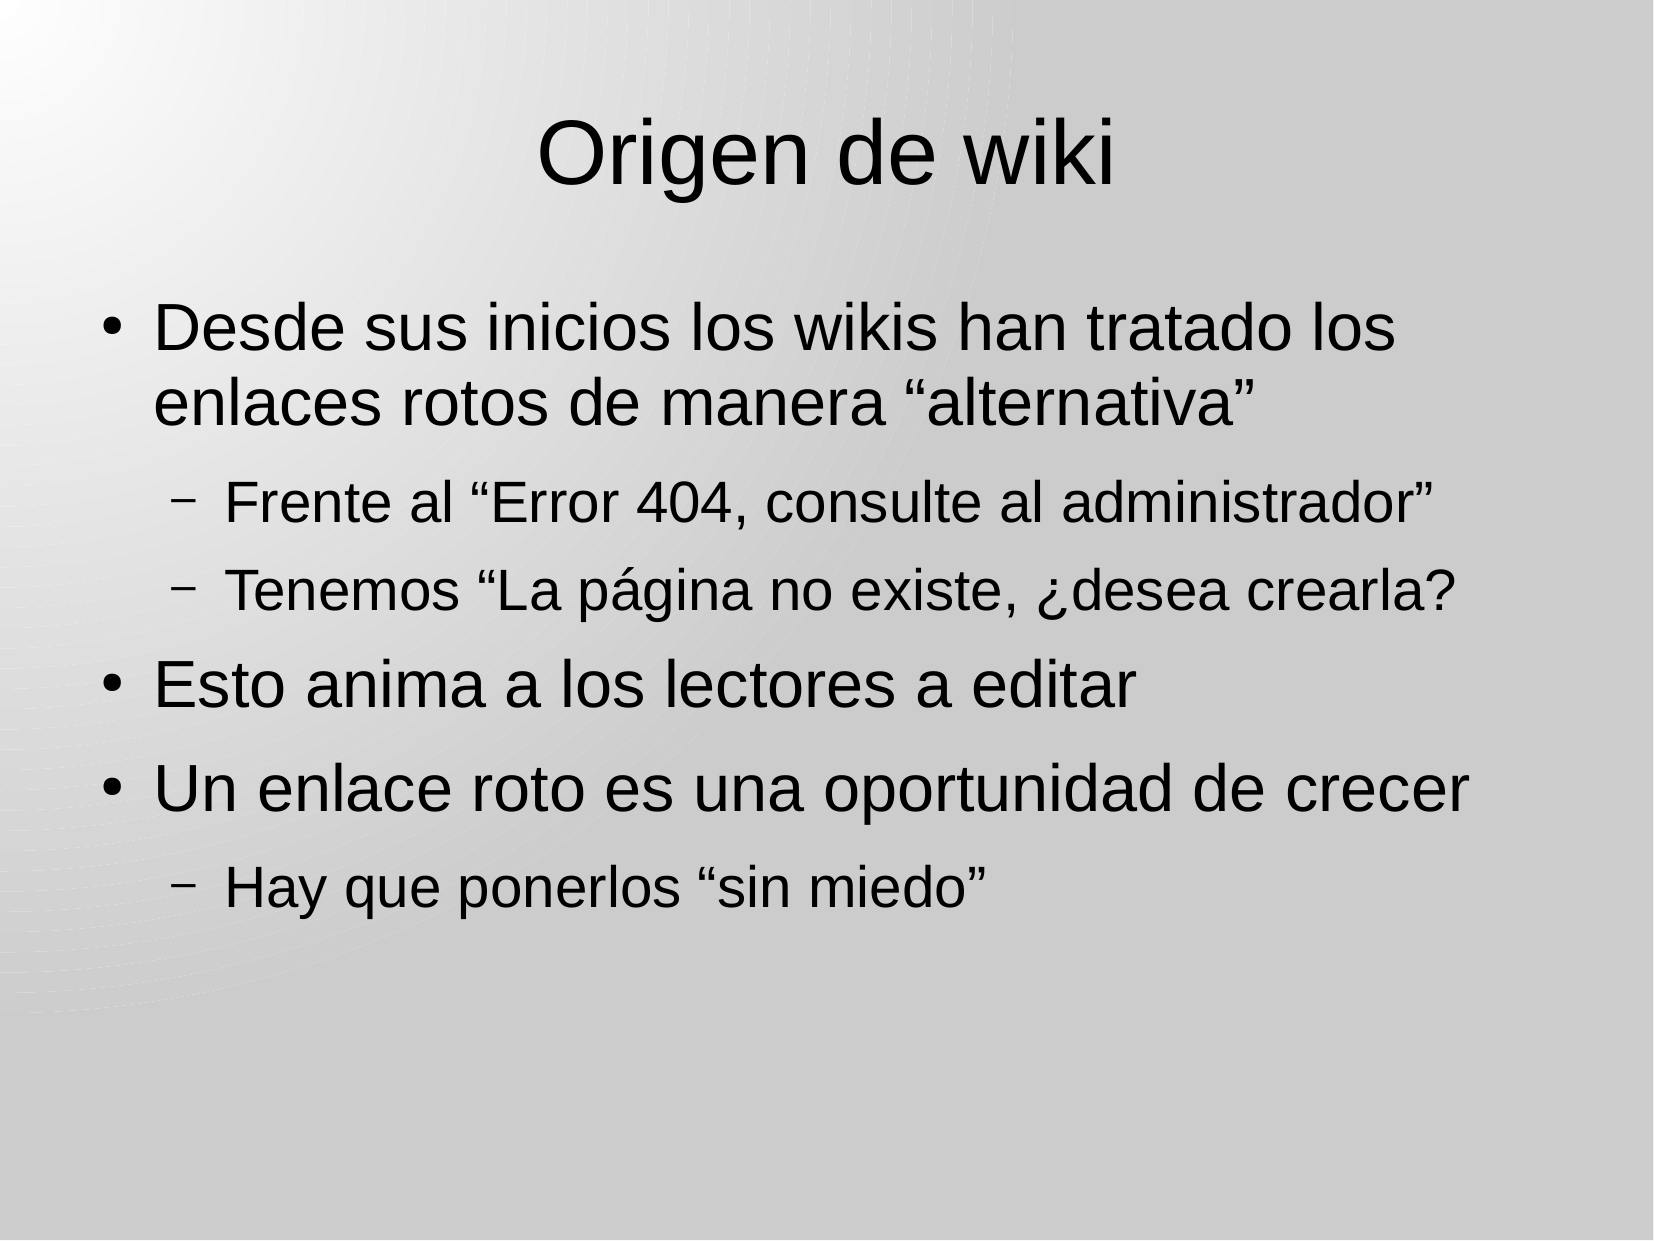

# Origen de wiki
Desde sus inicios los wikis han tratado los enlaces rotos de manera “alternativa”
Frente al “Error 404, consulte al administrador”
Tenemos “La página no existe, ¿desea crearla?
Esto anima a los lectores a editar
Un enlace roto es una oportunidad de crecer
Hay que ponerlos “sin miedo”